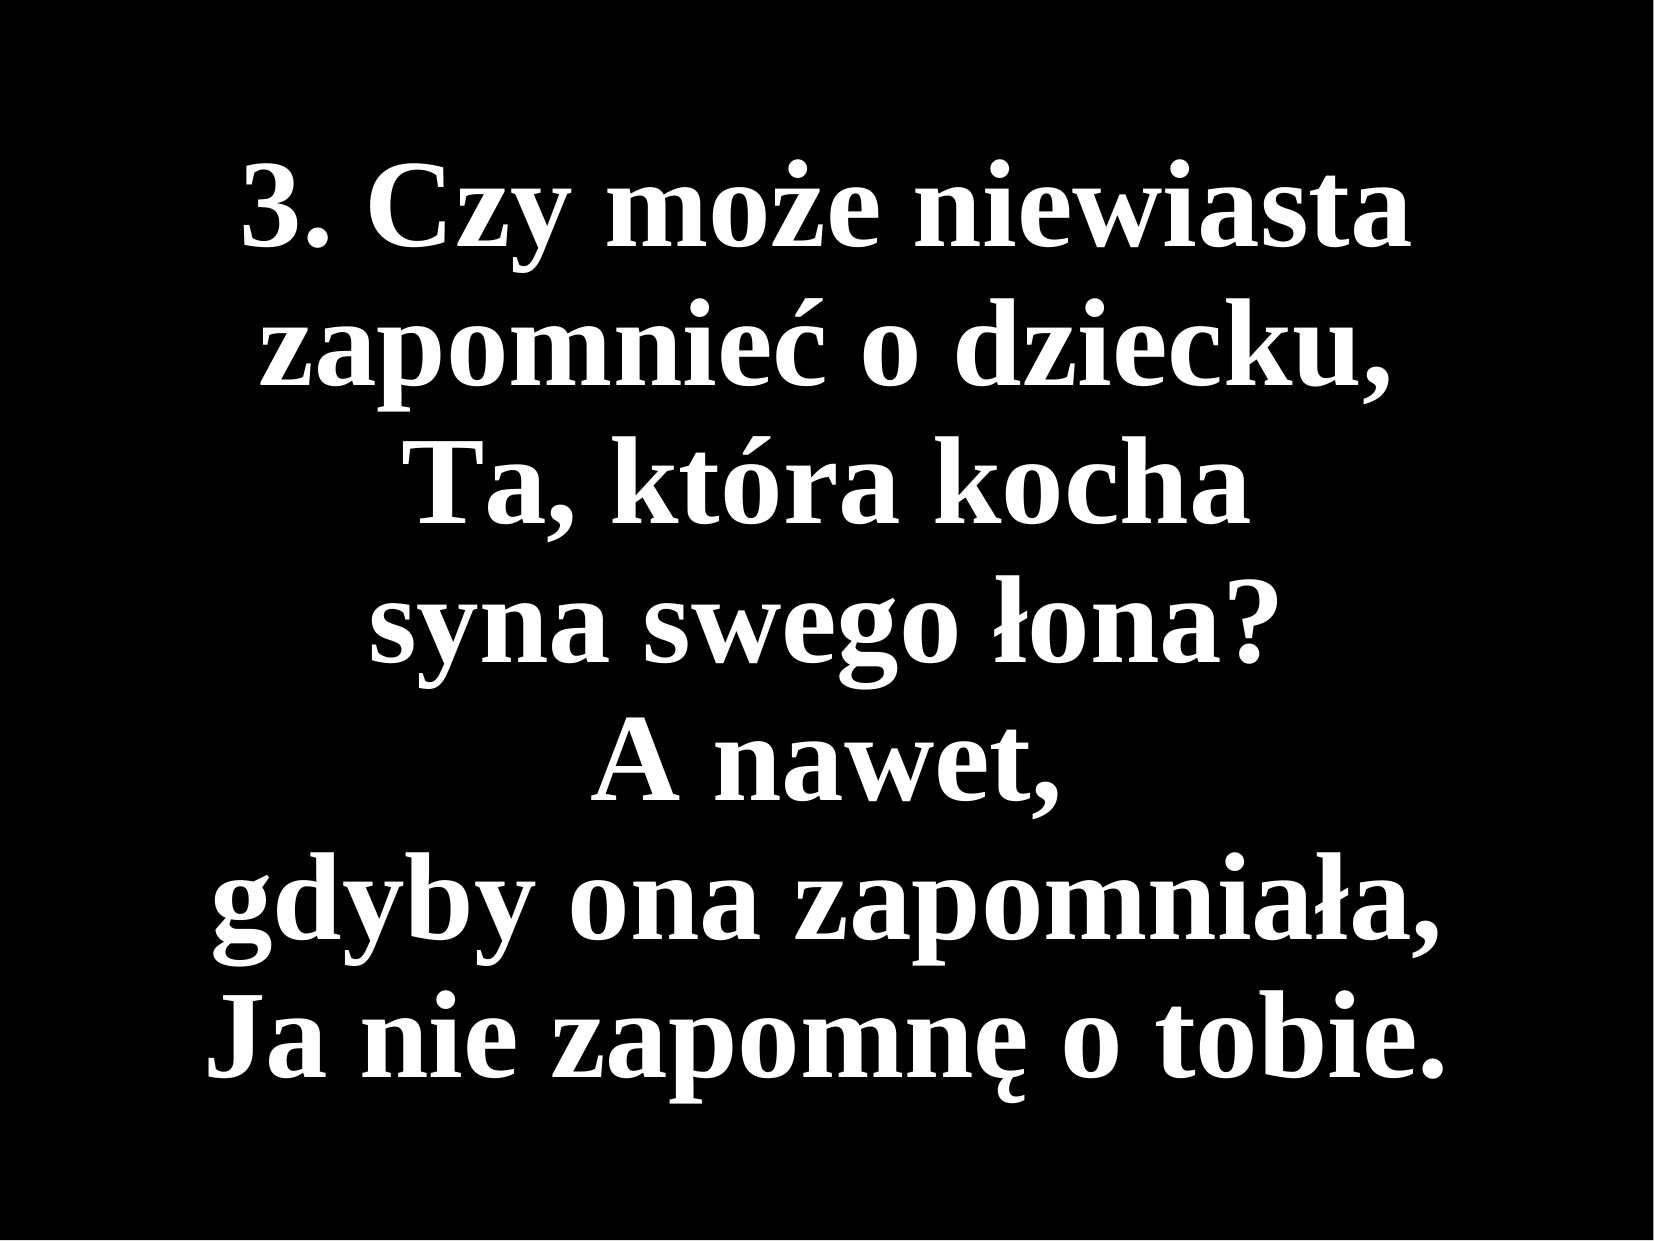

# 3. Czy może niewiasta zapomnieć o dziecku, Ta, która kocha syna swego łona? A nawet, gdyby ona zapomniała, Ja nie zapomnę o tobie.